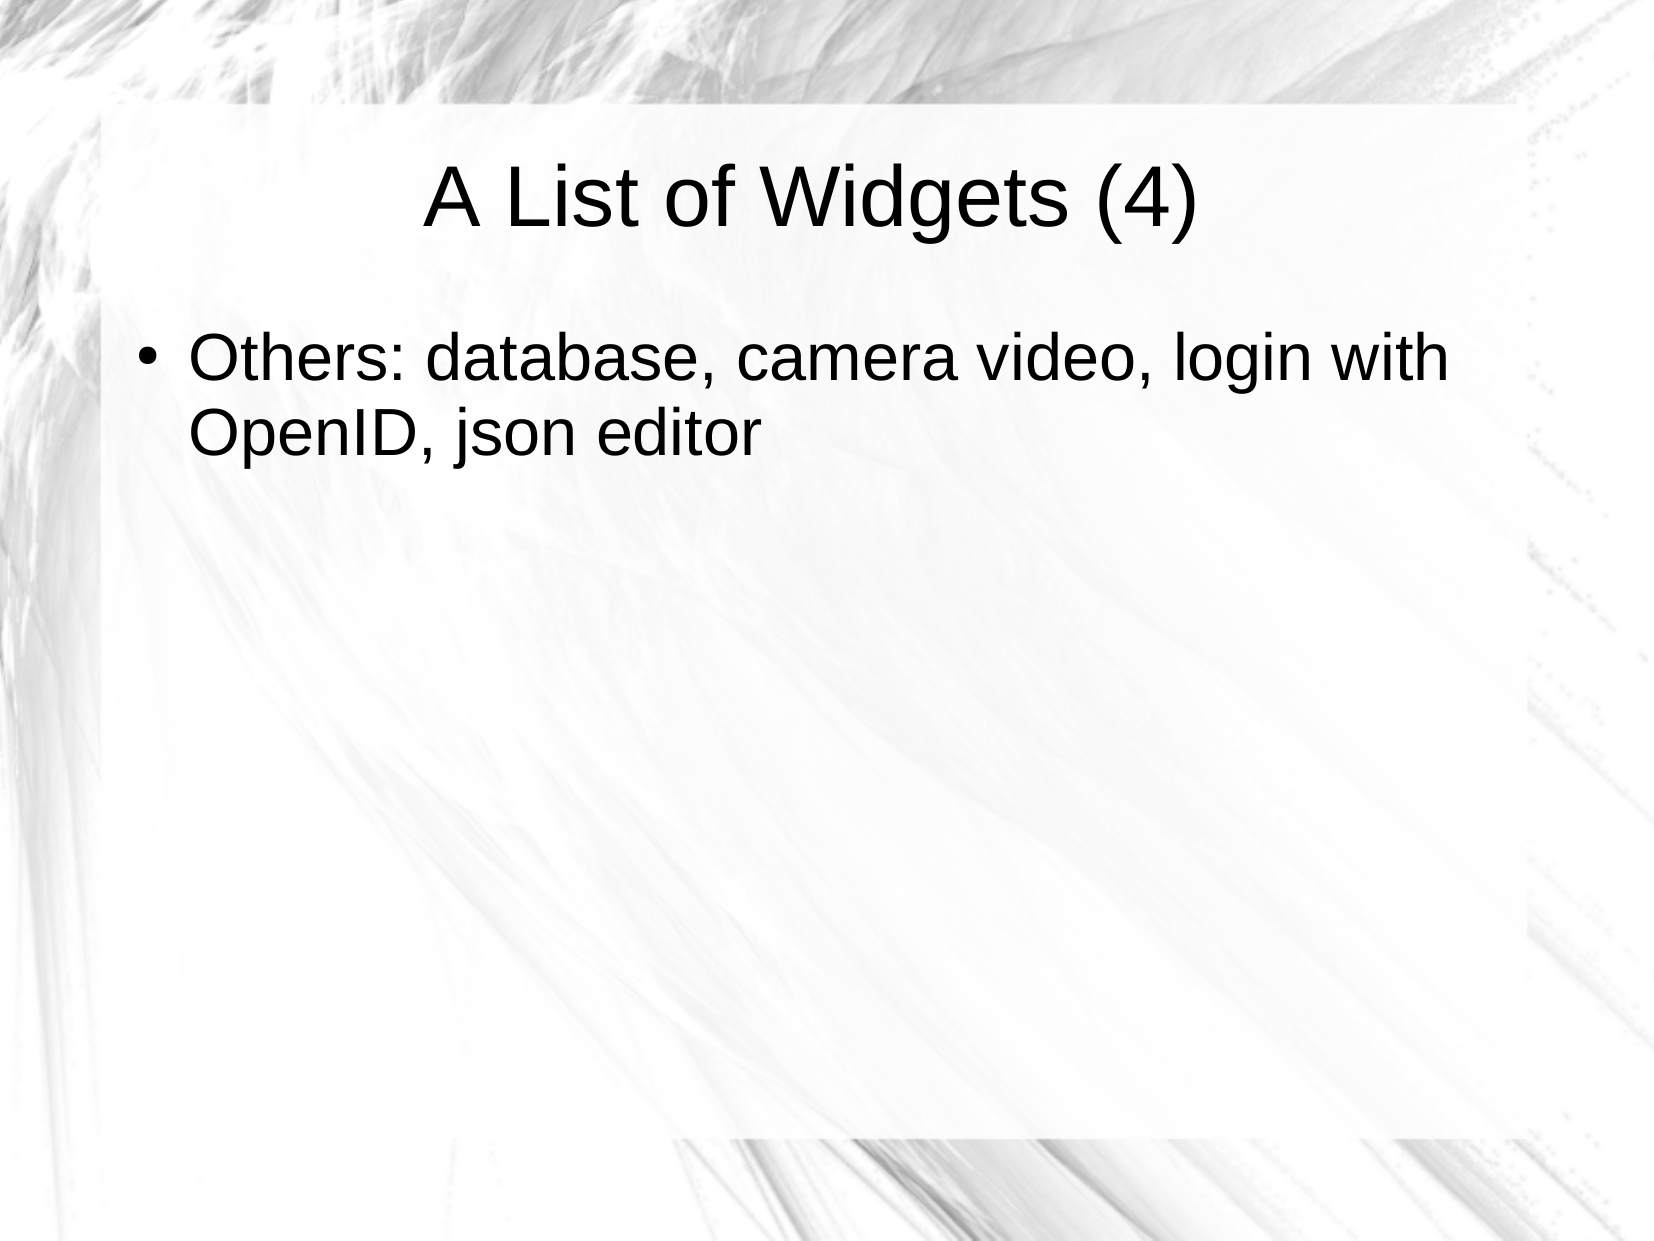

# A List of Widgets (4)
Others: database, camera video, login with OpenID, json editor